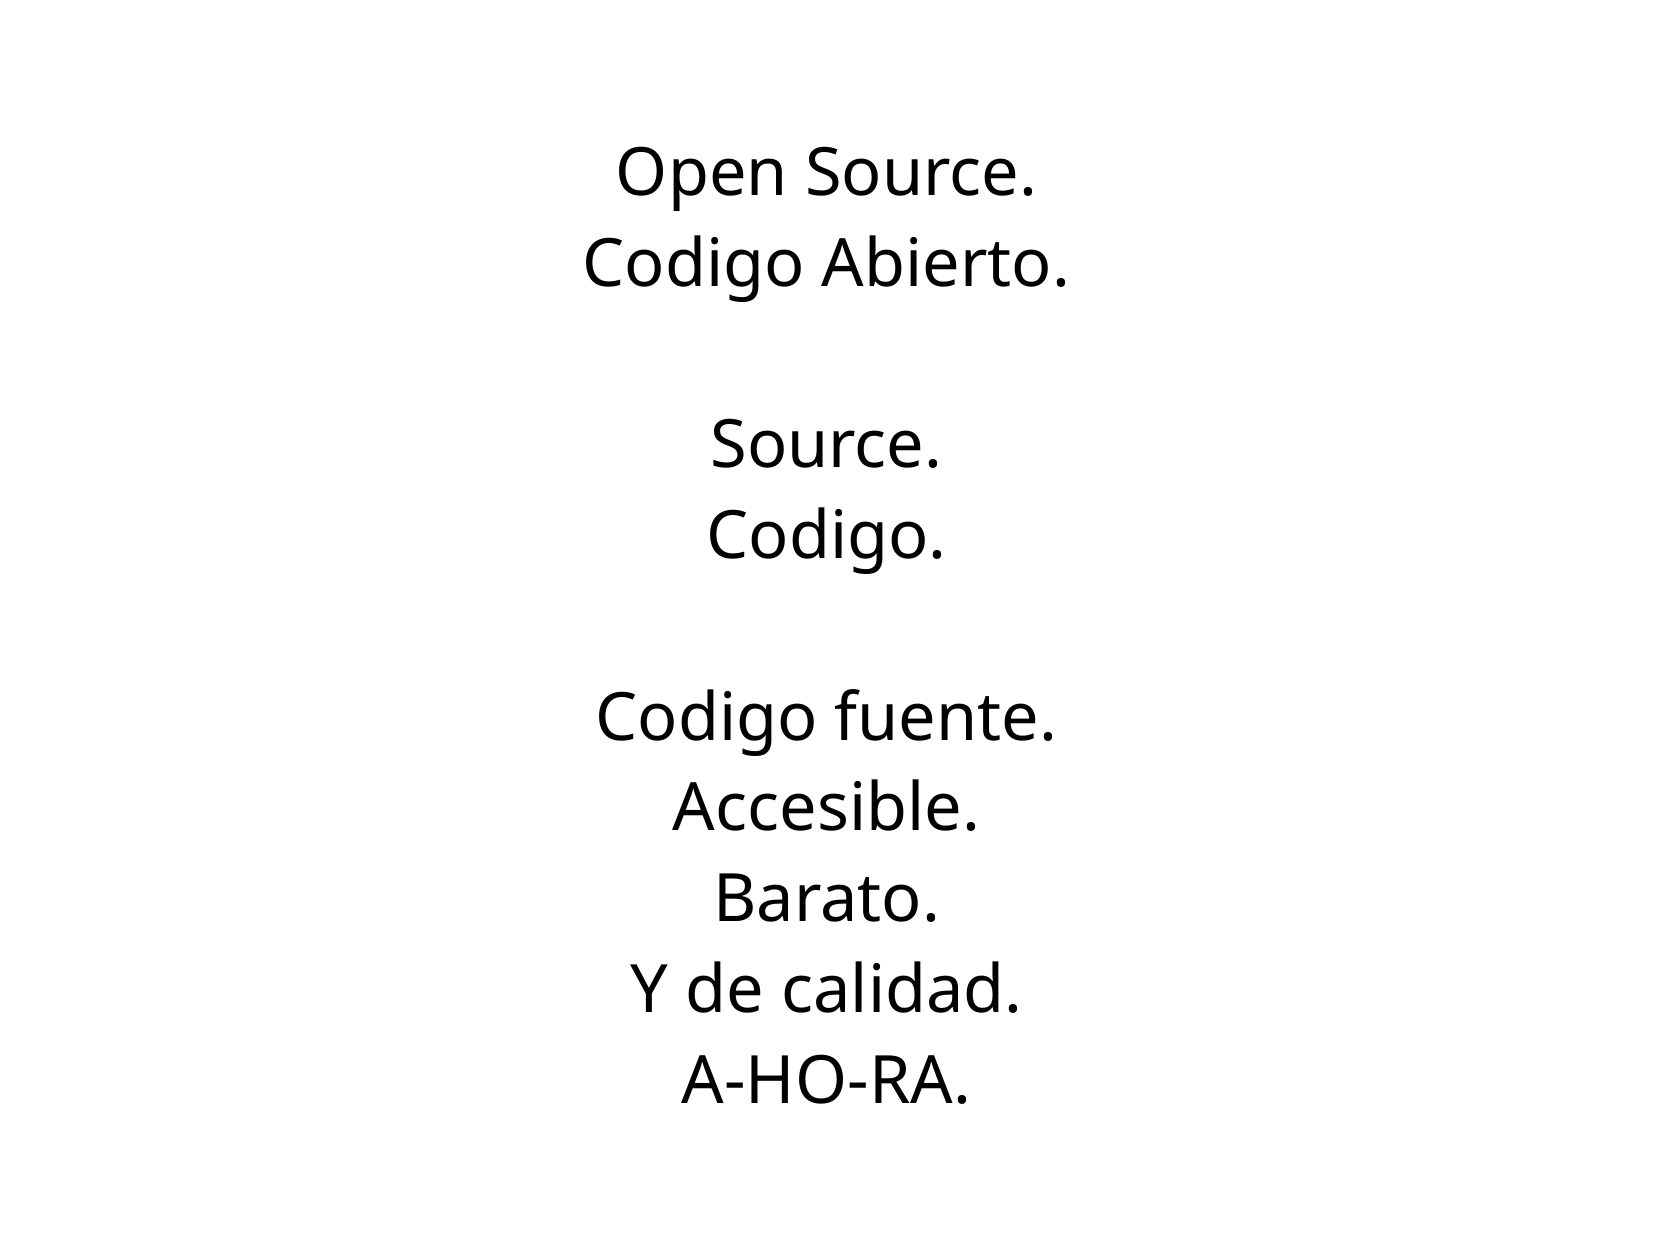

# Open Source.
Codigo Abierto.
Source.
Codigo.
Codigo fuente.
Accesible.
Barato.
Y de calidad.
A-HO-RA.